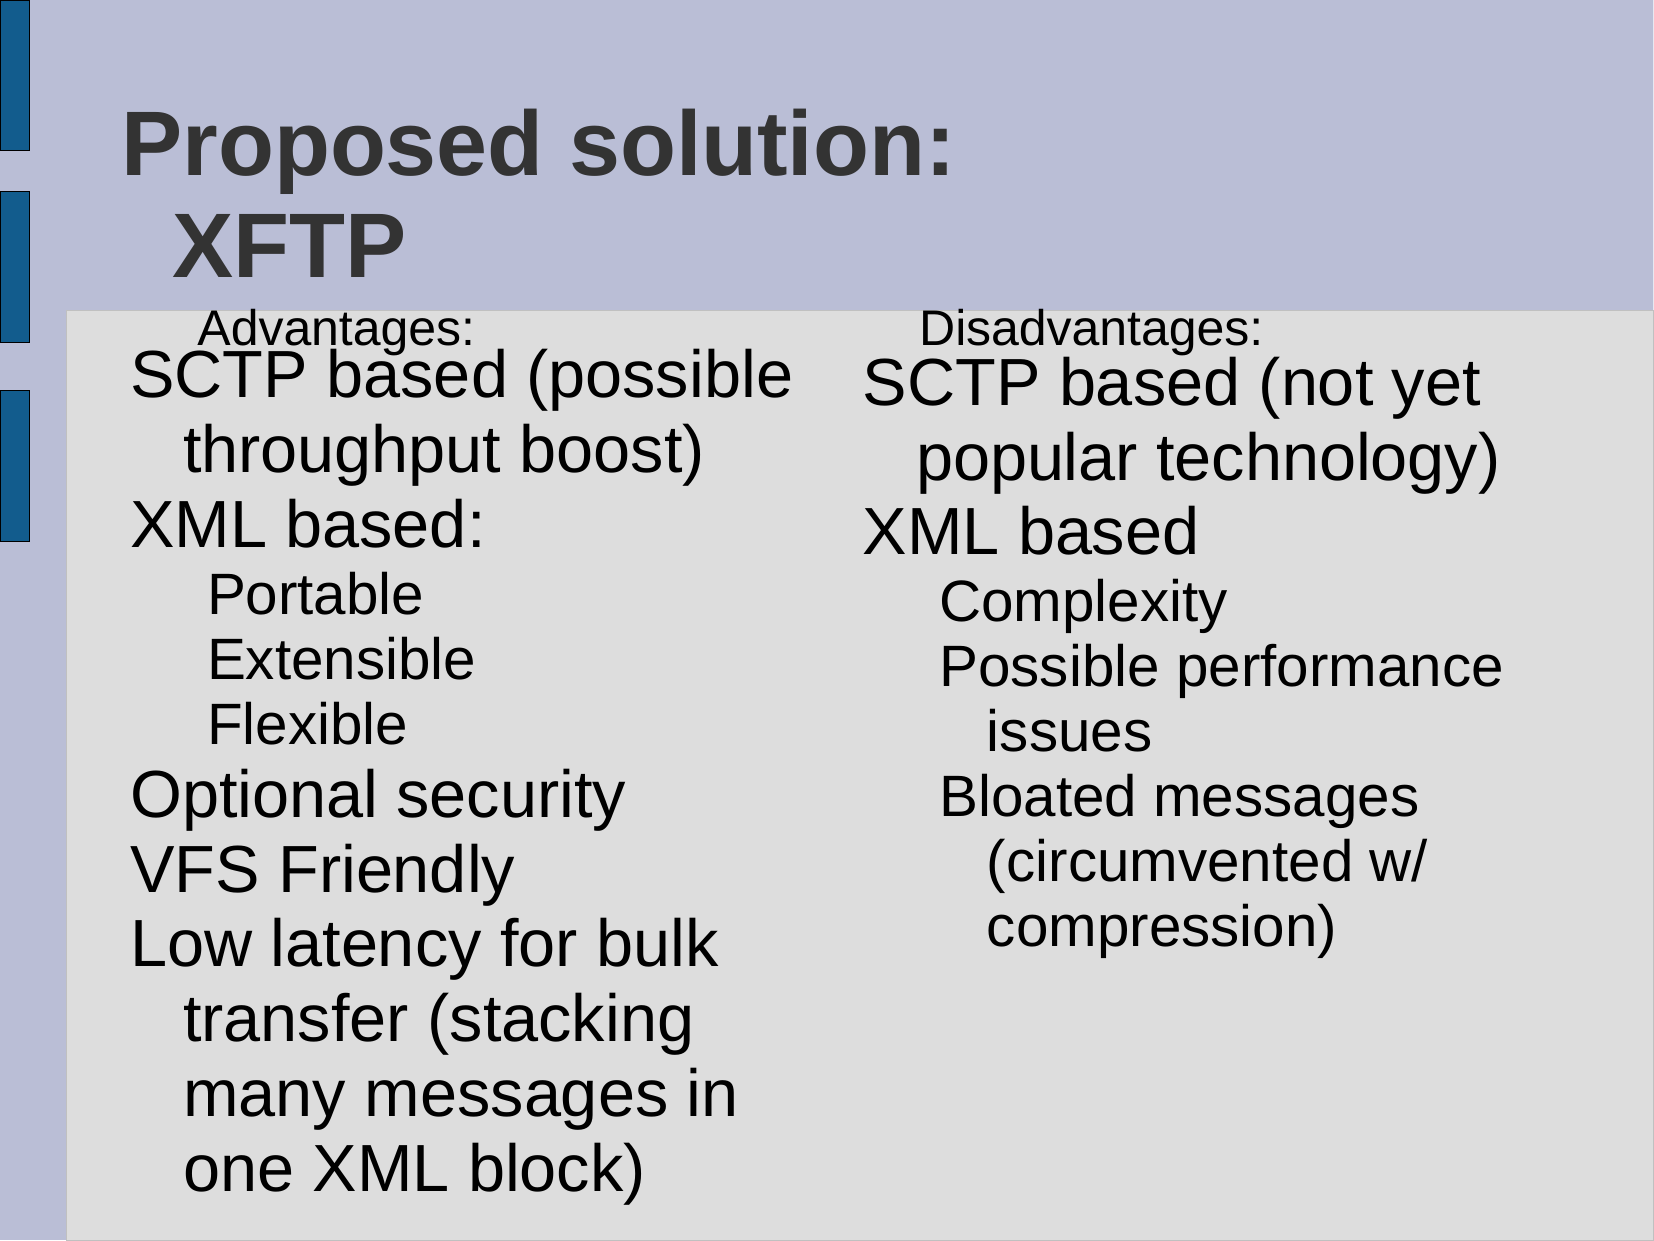

# Proposed solution: XFTP
Advantages:
Disadvantages:
SCTP based (possible throughput boost)
XML based:
Portable
Extensible
Flexible
Optional security
VFS Friendly
Low latency for bulk transfer (stacking many messages in one XML block)
SCTP based (not yet popular technology)
XML based
Complexity
Possible performance issues
Bloated messages (circumvented w/ compression)